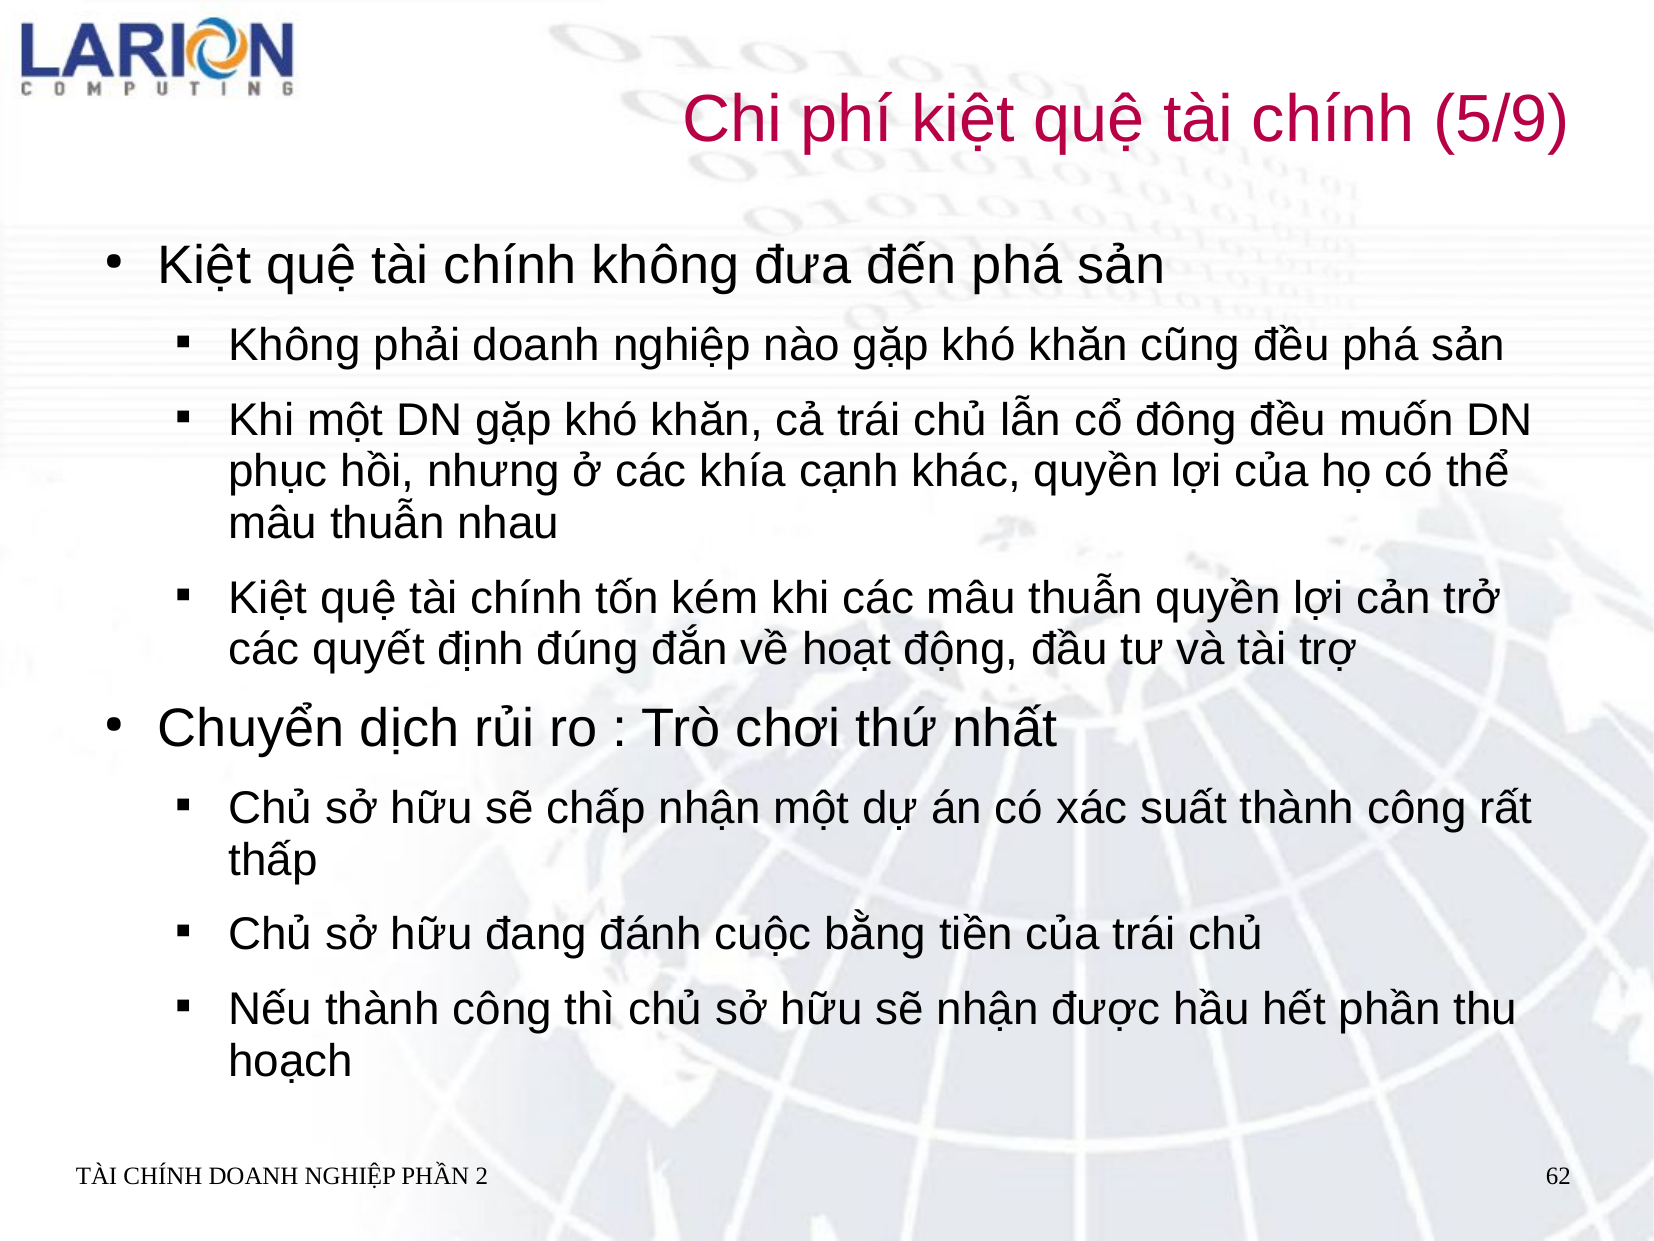

# Chi phí kiệt quệ tài chính (5/9)
Kiệt quệ tài chính không đưa đến phá sản
Không phải doanh nghiệp nào gặp khó khăn cũng đều phá sản
Khi một DN gặp khó khăn, cả trái chủ lẫn cổ đông đều muốn DN phục hồi, nhưng ở các khía cạnh khác, quyền lợi của họ có thể mâu thuẫn nhau
Kiệt quệ tài chính tốn kém khi các mâu thuẫn quyền lợi cản trở các quyết định đúng đắn về hoạt động, đầu tư và tài trợ
Chuyển dịch rủi ro : Trò chơi thứ nhất
Chủ sở hữu sẽ chấp nhận một dự án có xác suất thành công rất thấp
Chủ sở hữu đang đánh cuộc bằng tiền của trái chủ
Nếu thành công thì chủ sở hữu sẽ nhận được hầu hết phần thu hoạch
TÀI CHÍNH DOANH NGHIỆP PHẦN 2
62